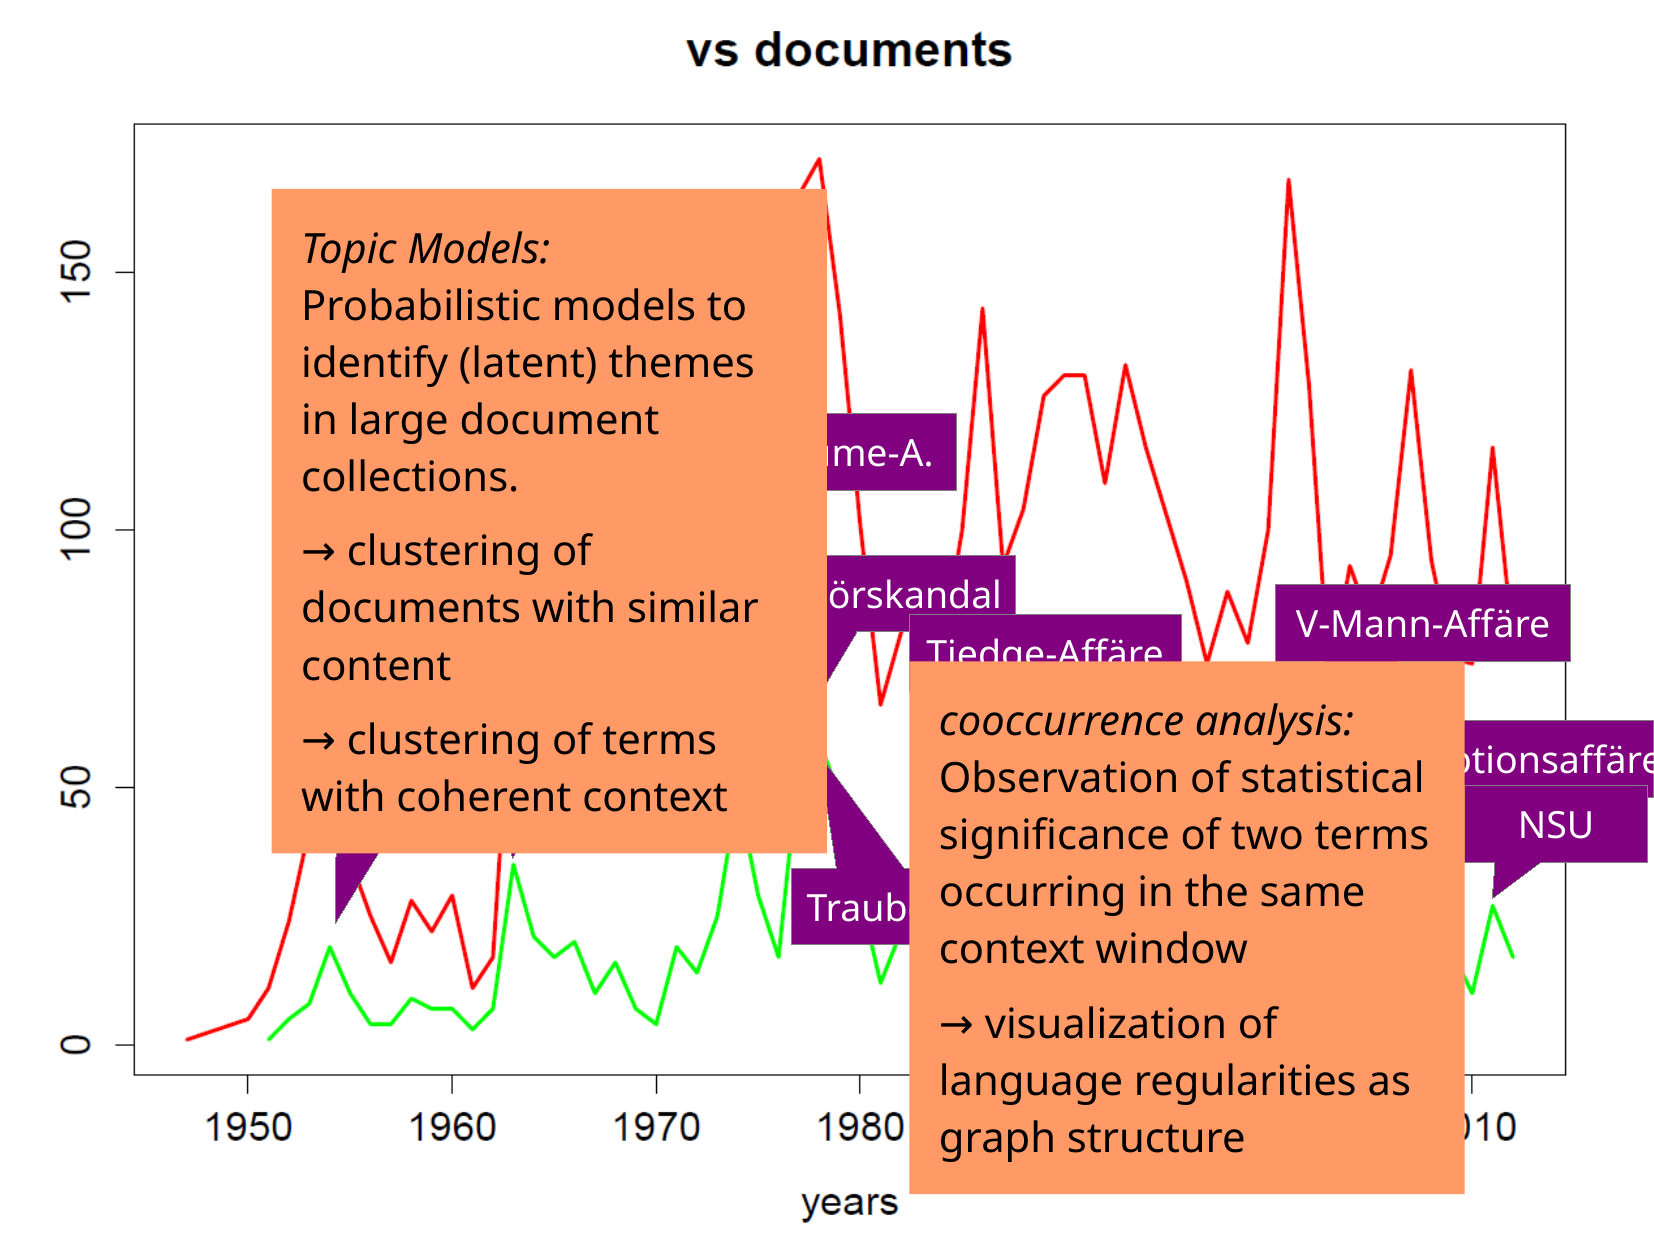

Topic Models: Probabilistic models to identify (latent) themes in large document collections.
→ clustering of documents with similar content
→ clustering of terms with coherent context
Guillaume-A.
Abhörskandal
V-Mann-Affäre
Tiedge-Affäre
cooccurrence analysis: Observation of statistical significance of two terms occurring in the same context window
→ visualization of language regularities as graph structure
Telephon-Affäre
Barschel-Affäre
Korruptionsaffäre
John-Affäre
NSU
Traube-Affäre
19